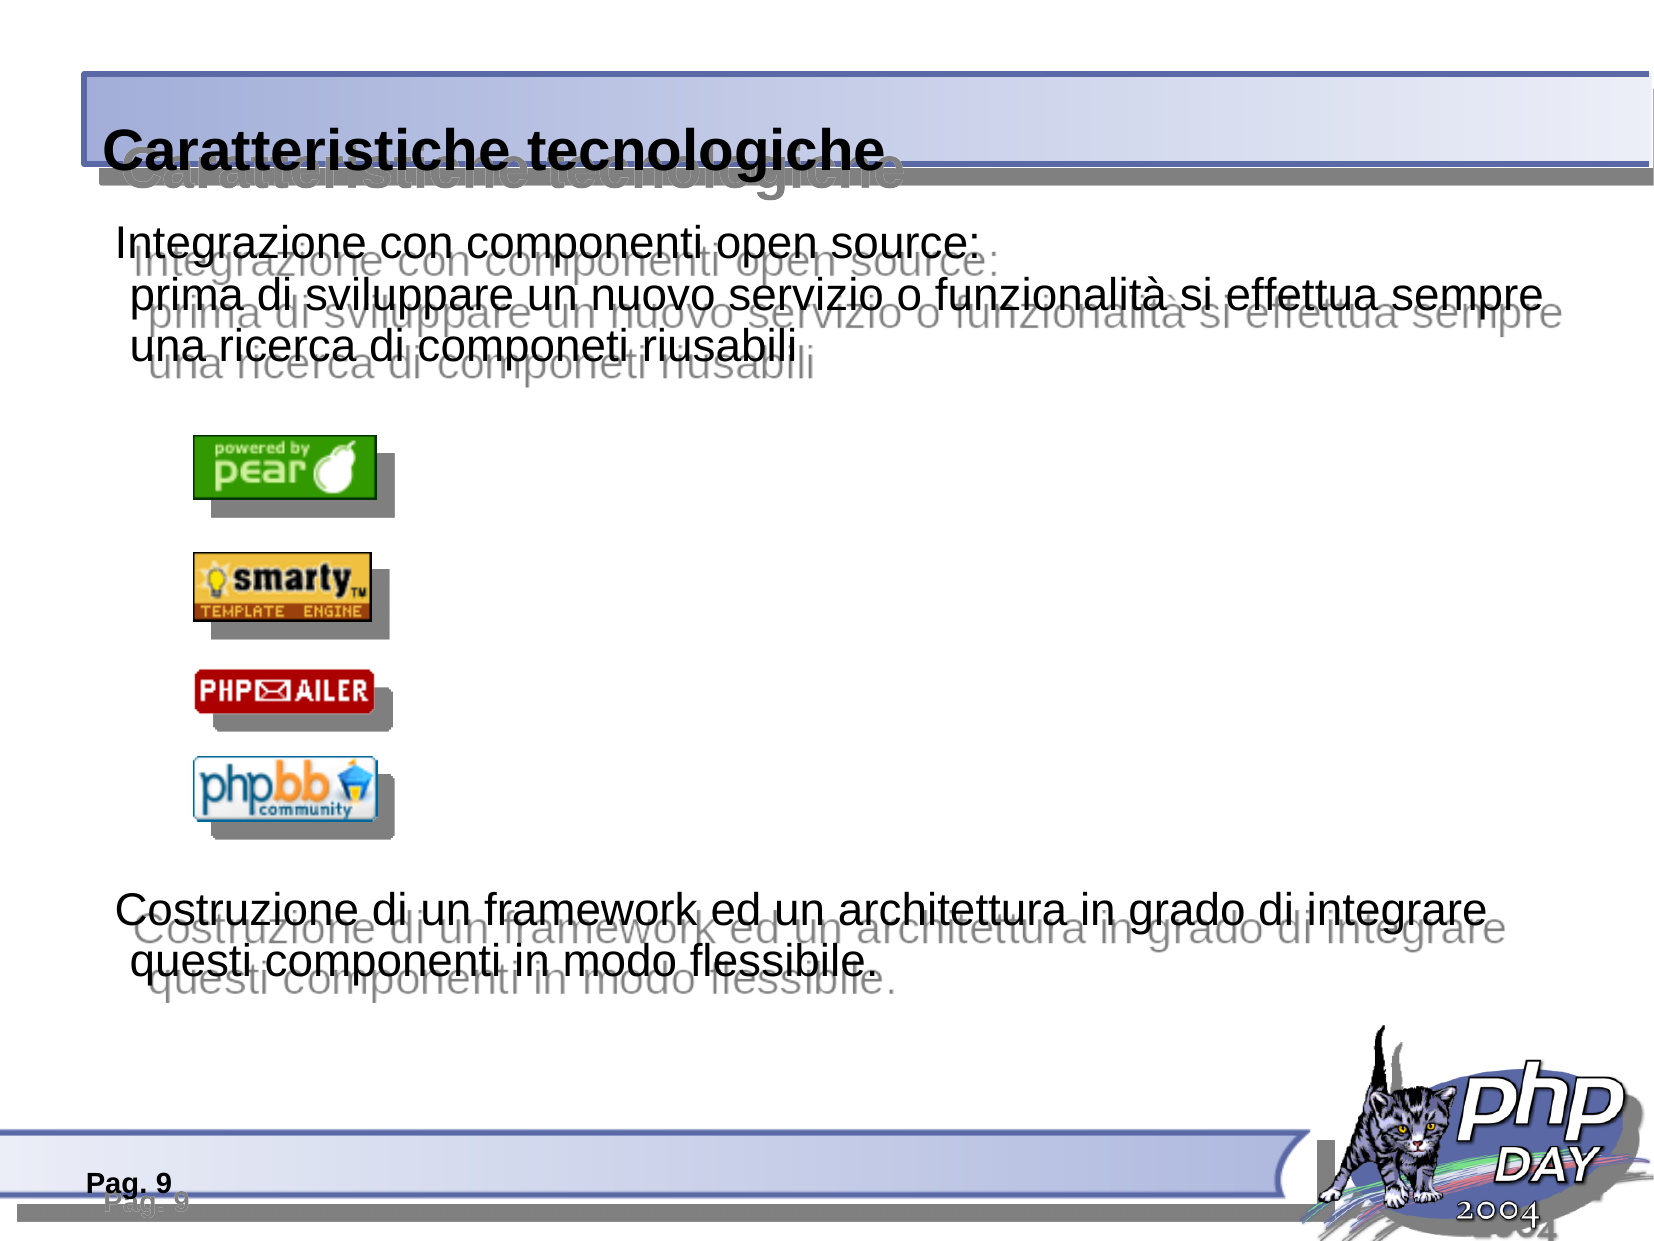

Caratteristiche tecnologiche
Integrazione con componenti open source:
prima di sviluppare un nuovo servizio o funzionalità si effettua sempre una ricerca di componeti riusabili
Costruzione di un framework ed un architettura in grado di integrare questi componenti in modo flessibile.